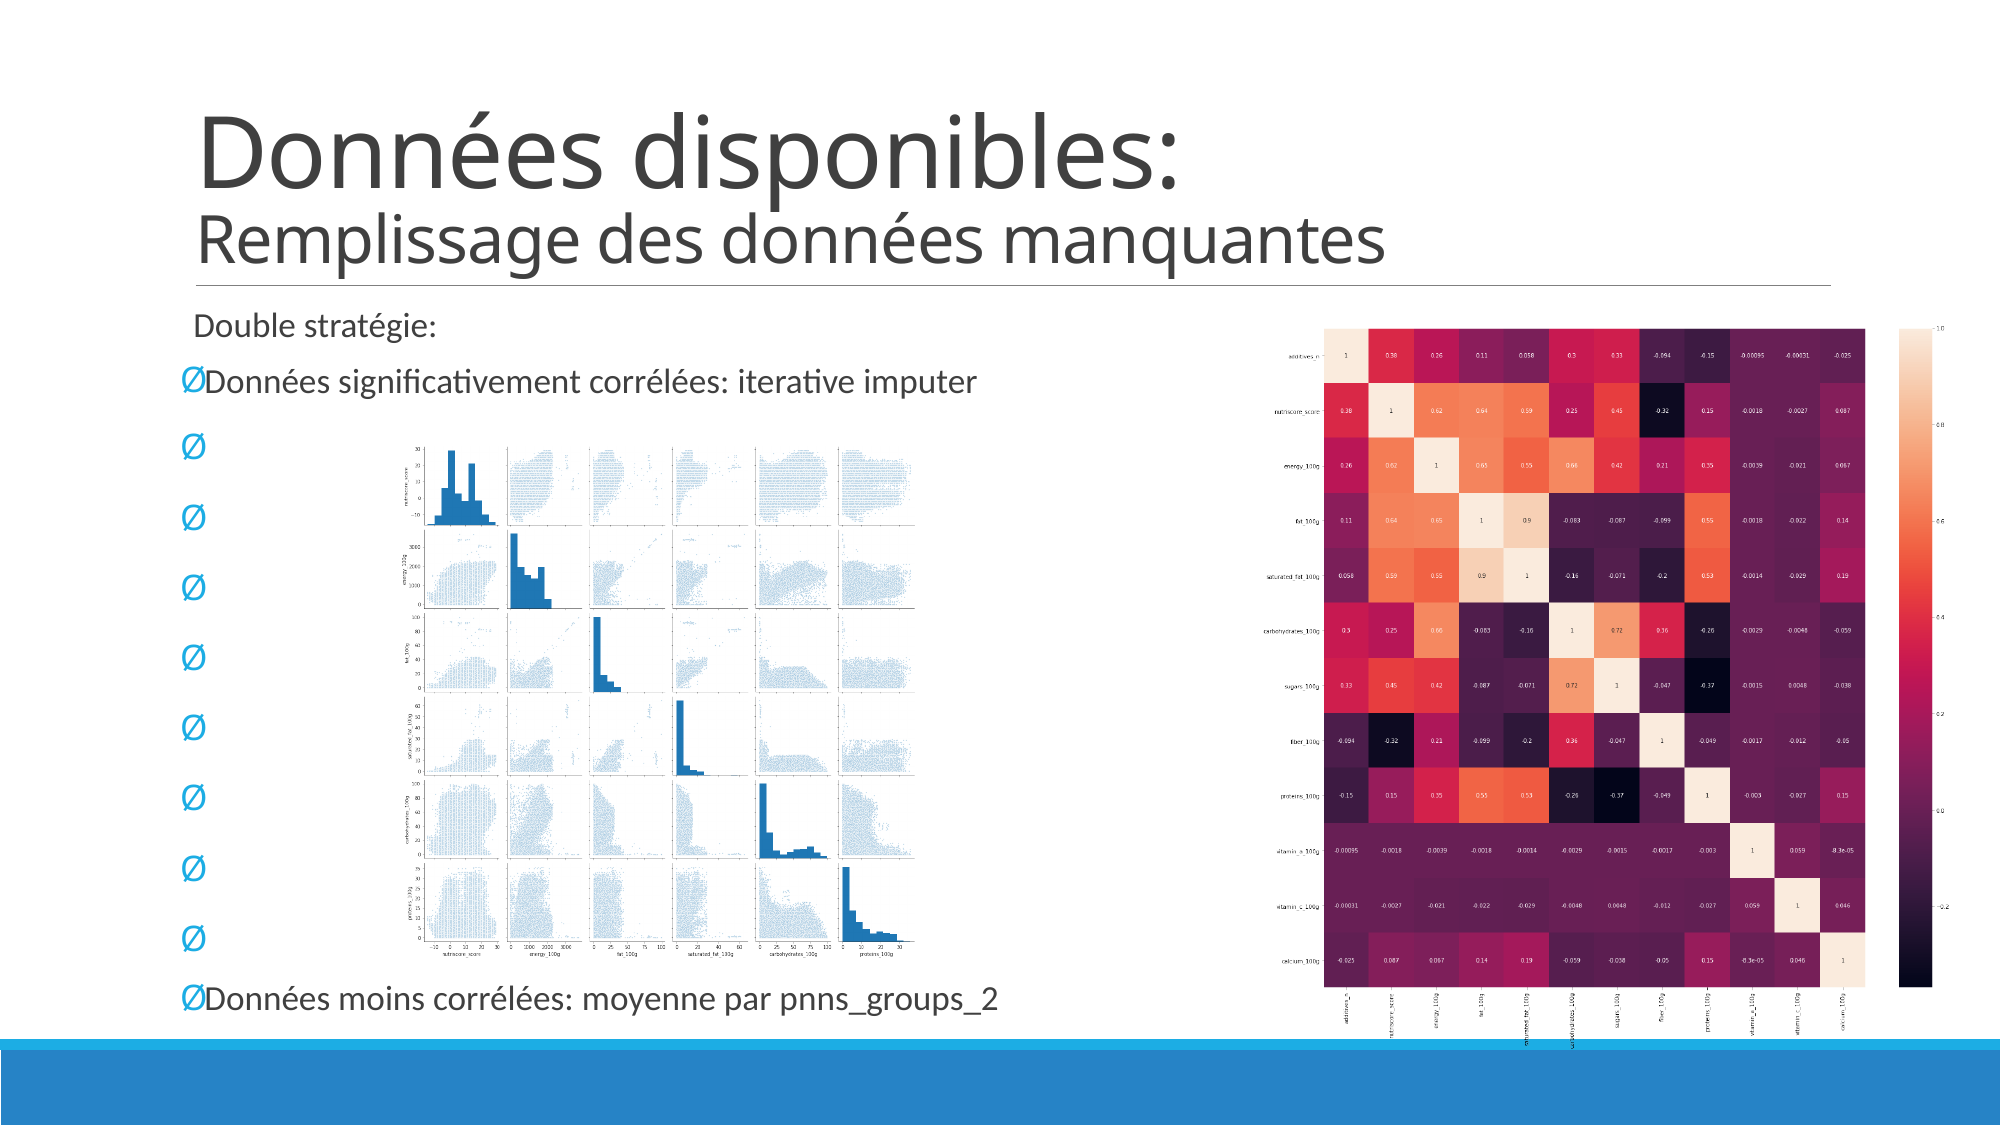

# Données disponibles: Remplissage des données manquantes
Double stratégie:
Données significativement corrélées: iterative imputer
Données moins corrélées: moyenne par pnns_groups_2